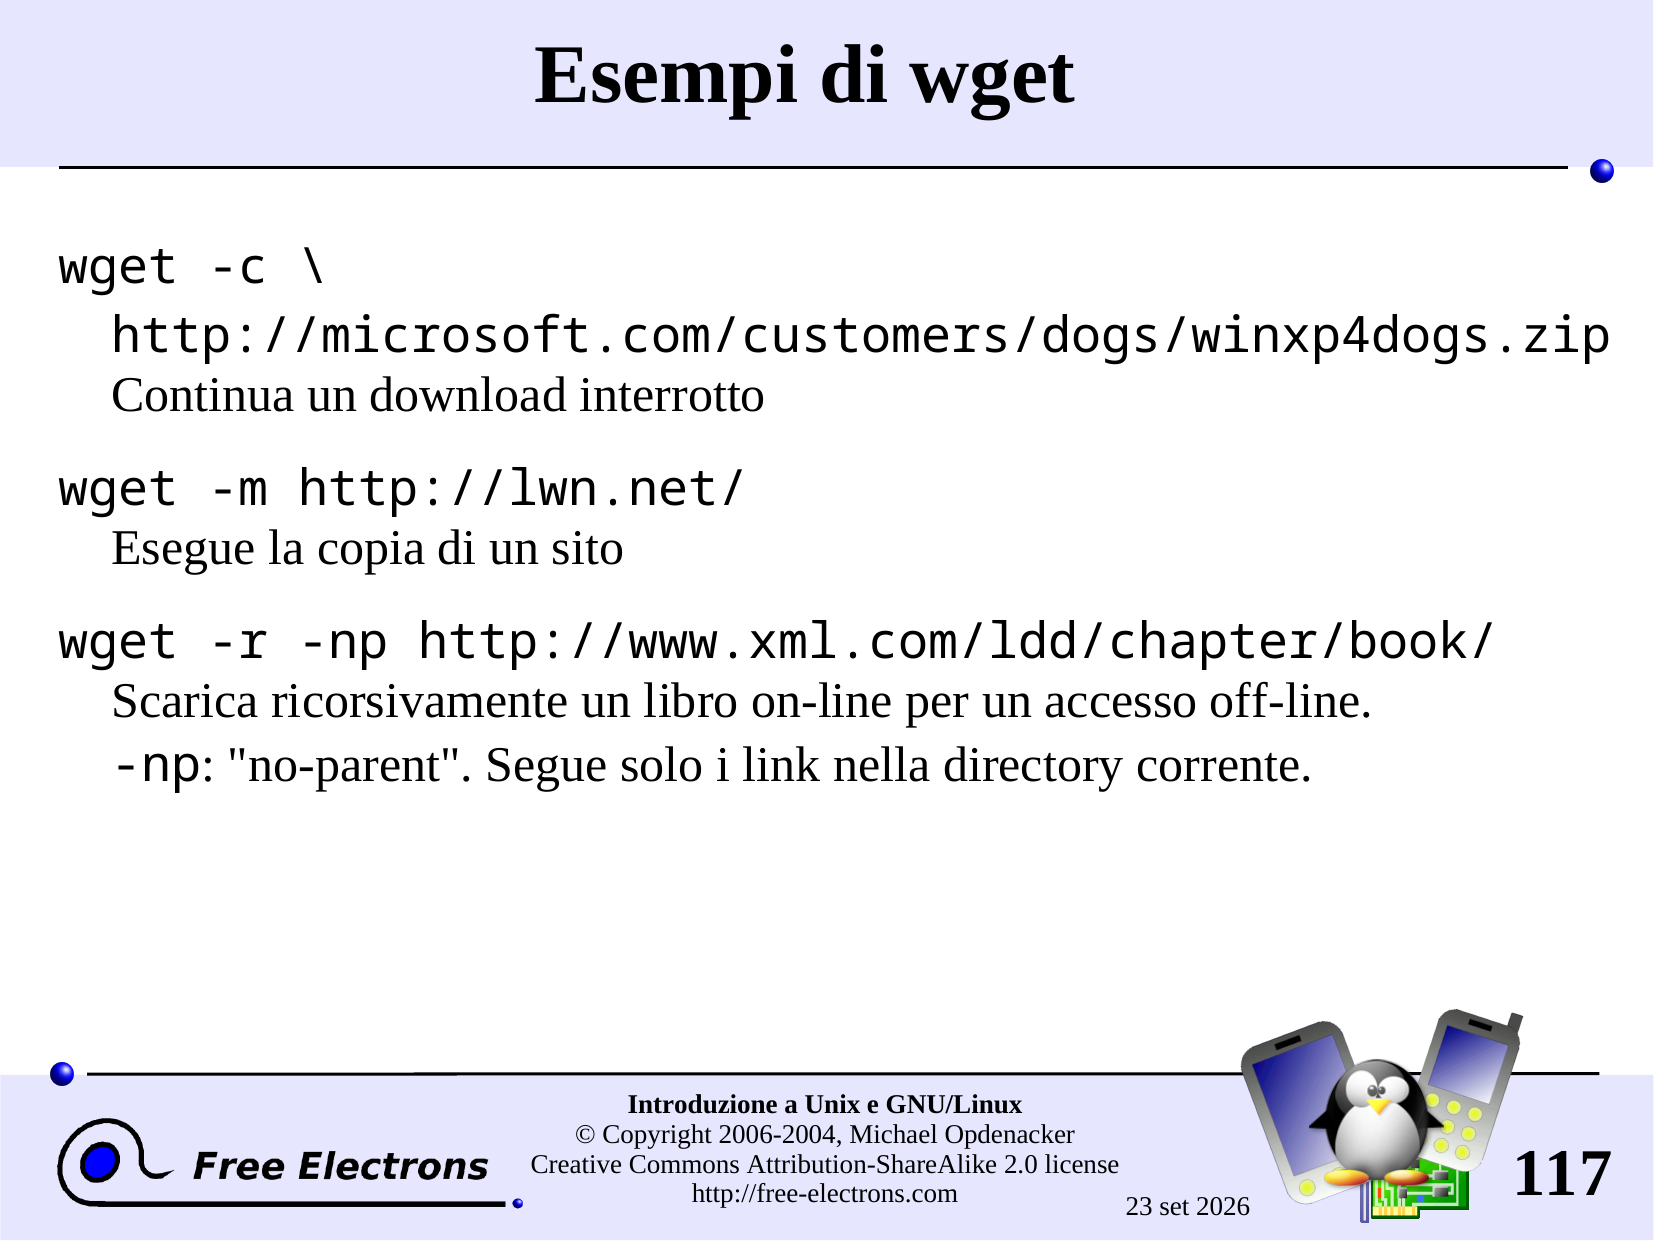

# Esempi di wget
wget -c \ http://microsoft.com/customers/dogs/winxp4dogs.zip
Continua un download interrotto
wget -m http://lwn.net/
Esegue la copia di un sito
wget -r -np http://www.xml.com/ldd/chapter/book/
Scarica ricorsivamente un libro on-line per un accesso off-line.
-np: "no-parent". Segue solo i link nella directory corrente.